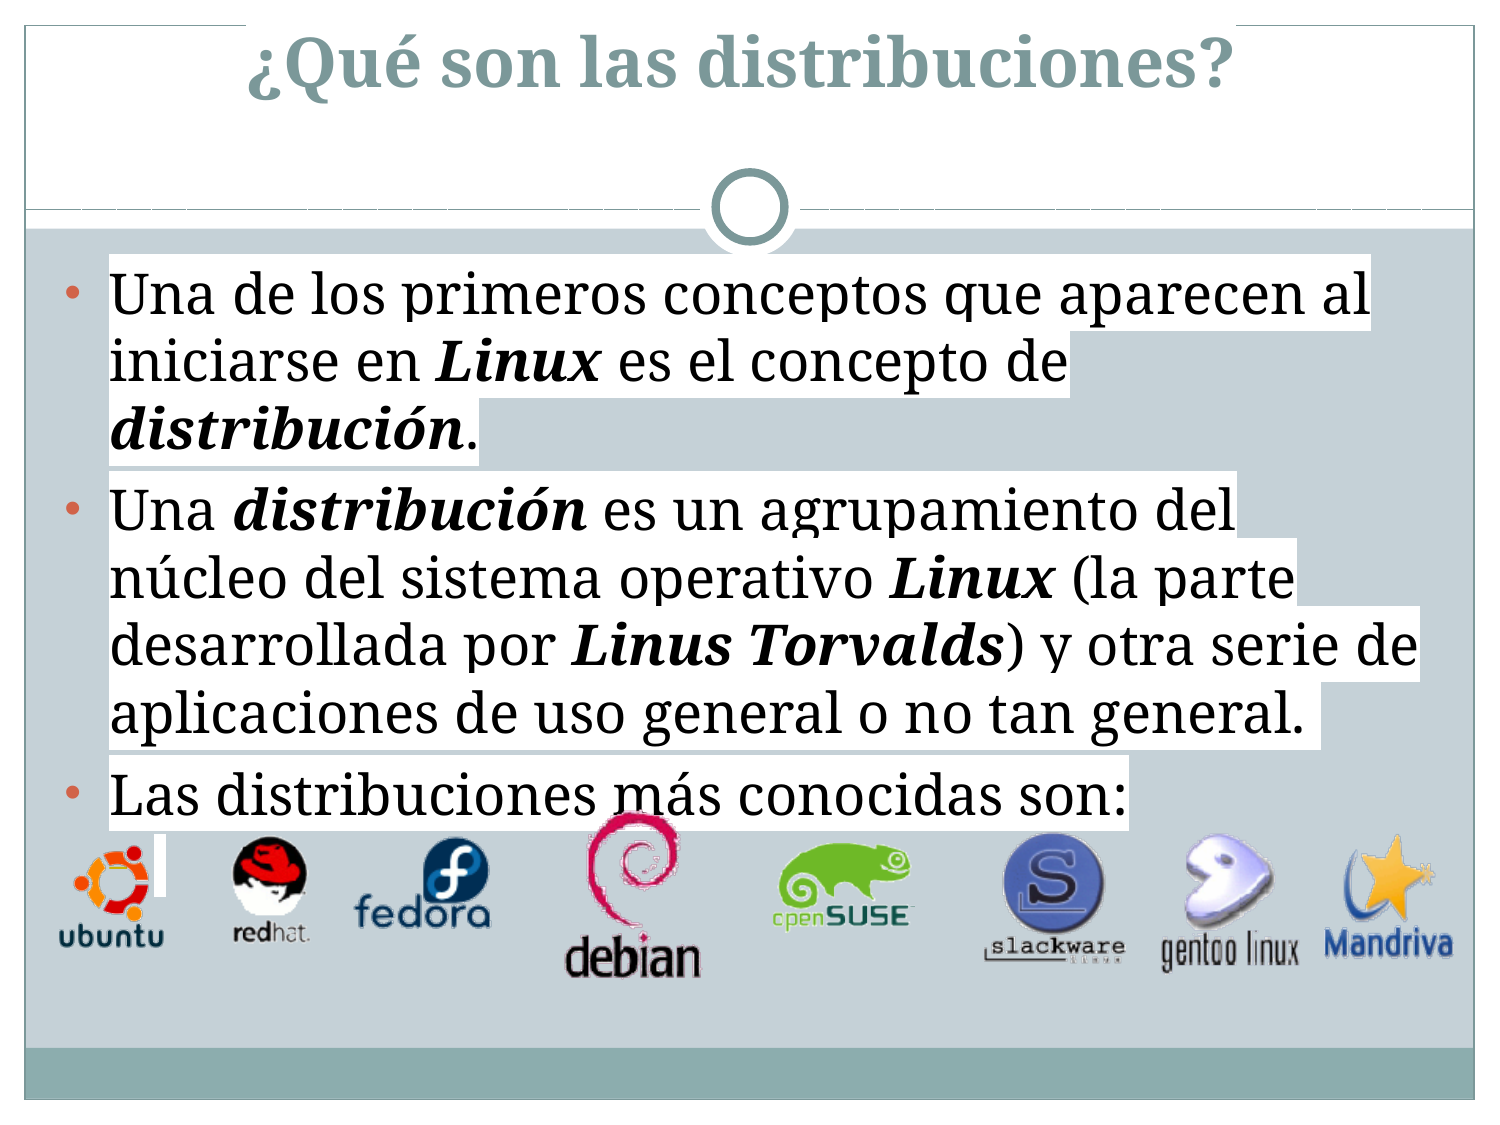

# ¿Qué son las distribuciones?
Una de los primeros conceptos que aparecen al iniciarse en Linux es el concepto de distribución.
Una distribución es un agrupamiento del núcleo del sistema operativo Linux (la parte desarrollada por Linus Torvalds) y otra serie de aplicaciones de uso general o no tan general.
Las distribuciones más conocidas son: